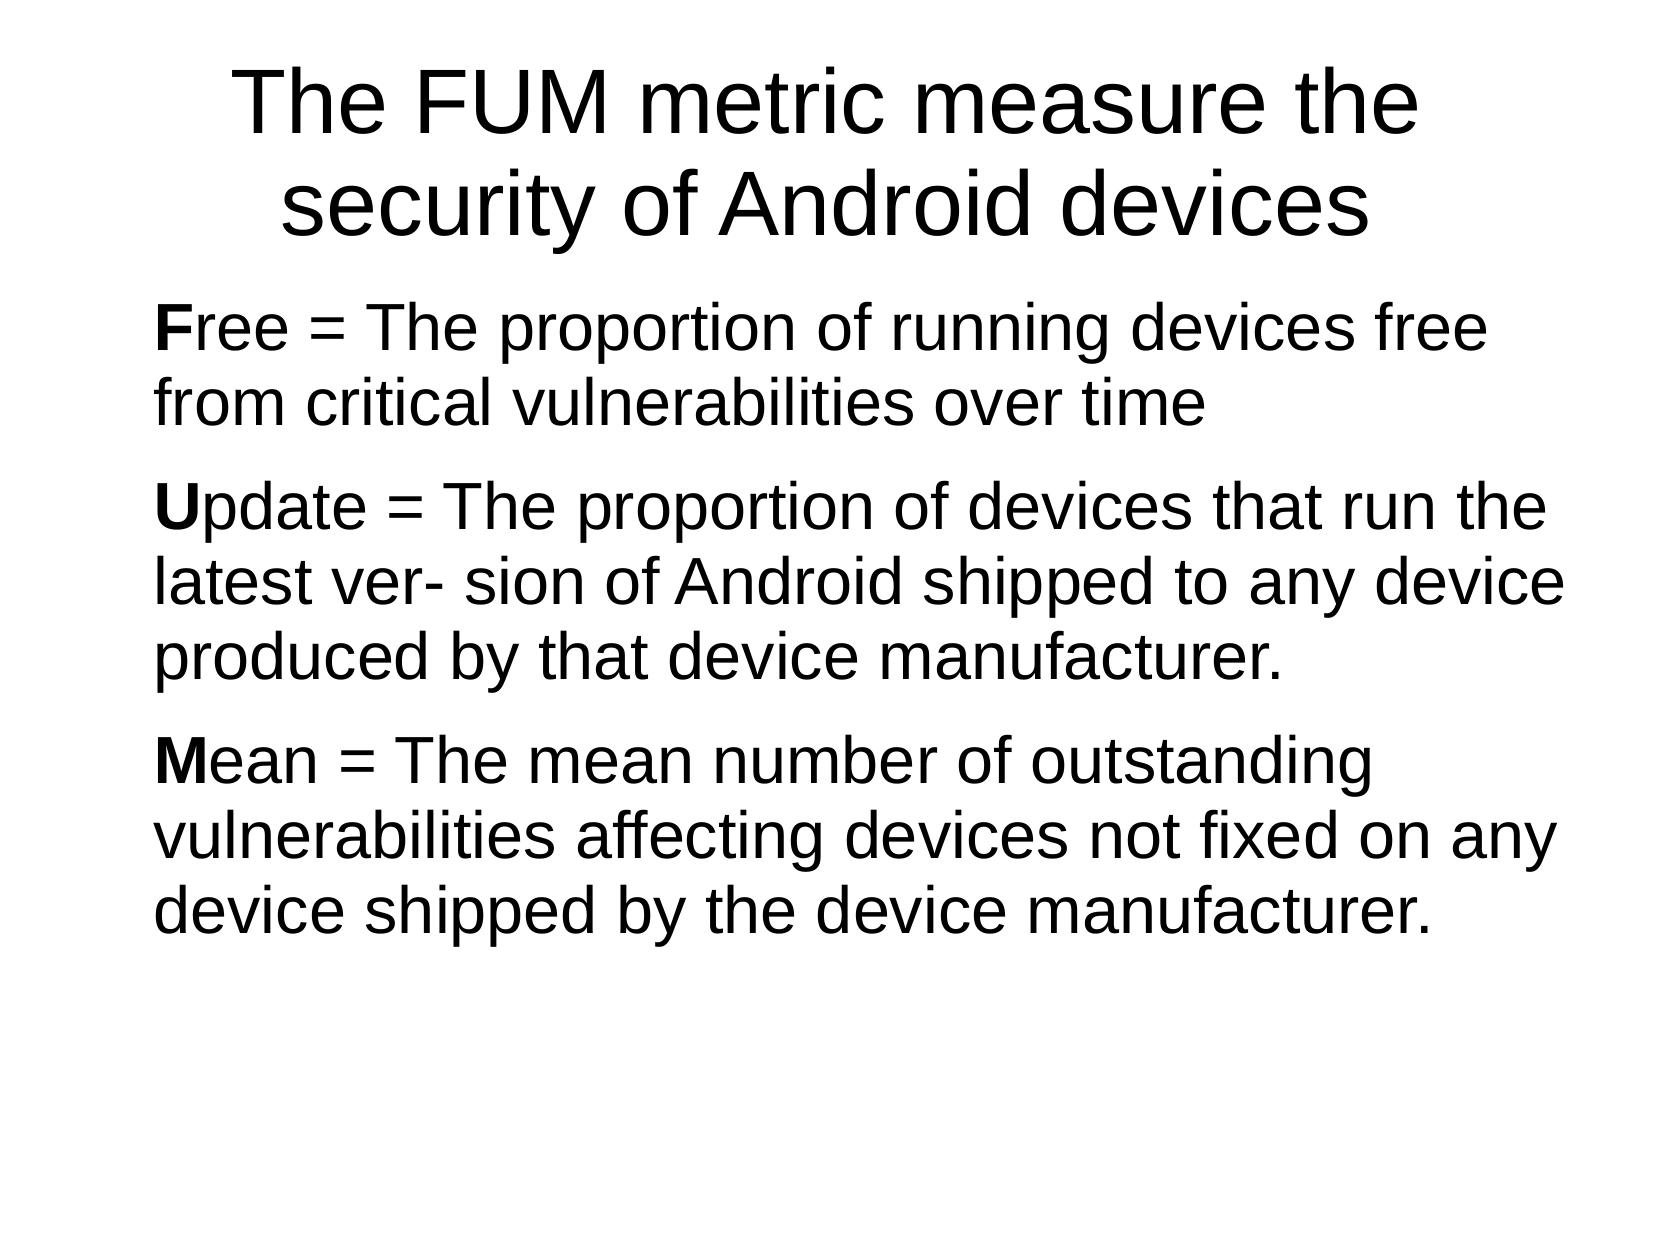

# The FUM metric measure the security of Android devices
Free = The proportion of running devices free from critical vulnerabilities over time
Update = The proportion of devices that run the latest ver- sion of Android shipped to any device produced by that device manufacturer.
Mean = The mean number of outstanding vulnerabilities affecting devices not fixed on any device shipped by the device manufacturer.